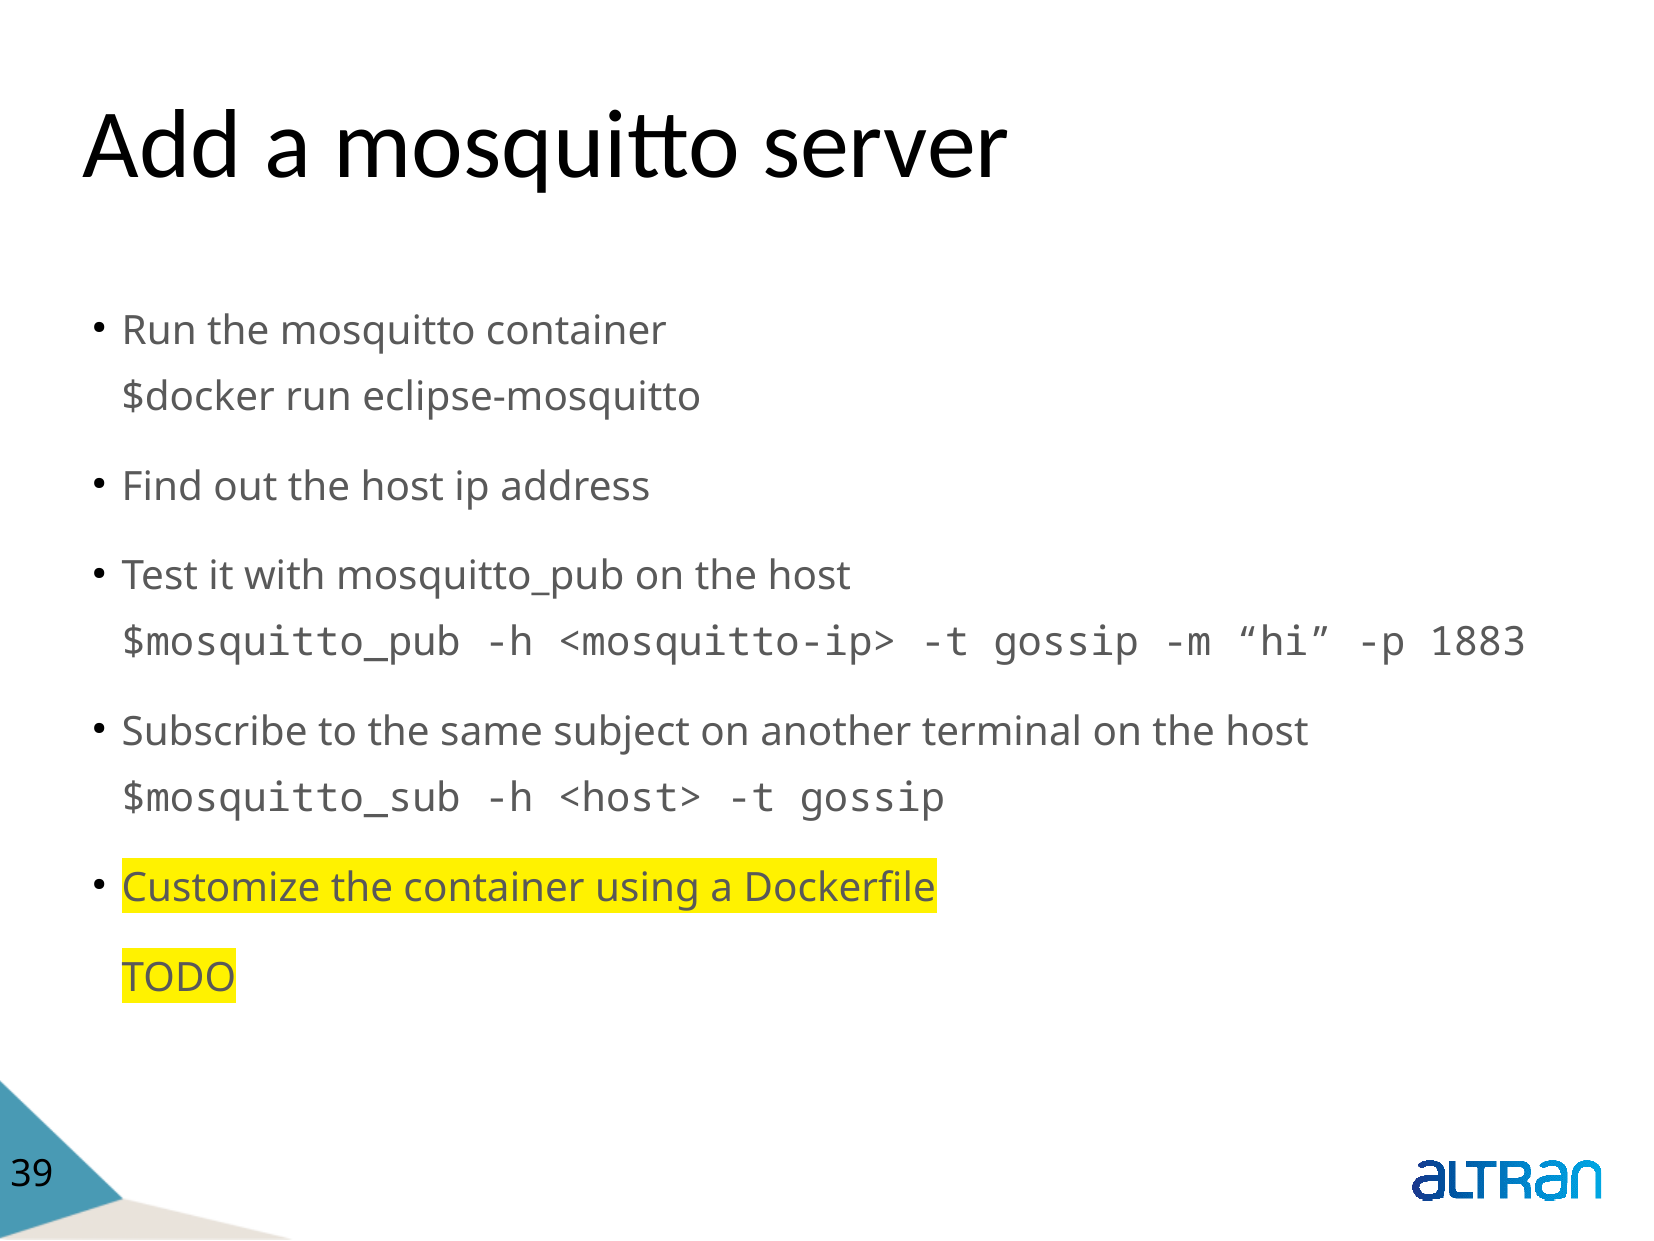

# Add a mosquitto server
Run the mosquitto container
$docker run eclipse-mosquitto
Find out the host ip address
Test it with mosquitto_pub on the host
$mosquitto_pub -h <mosquitto-ip> -t gossip -m “hi” -p 1883
Subscribe to the same subject on another terminal on the host
$mosquitto_sub -h <host> -t gossip
Customize the container using a Dockerfile
TODO
39